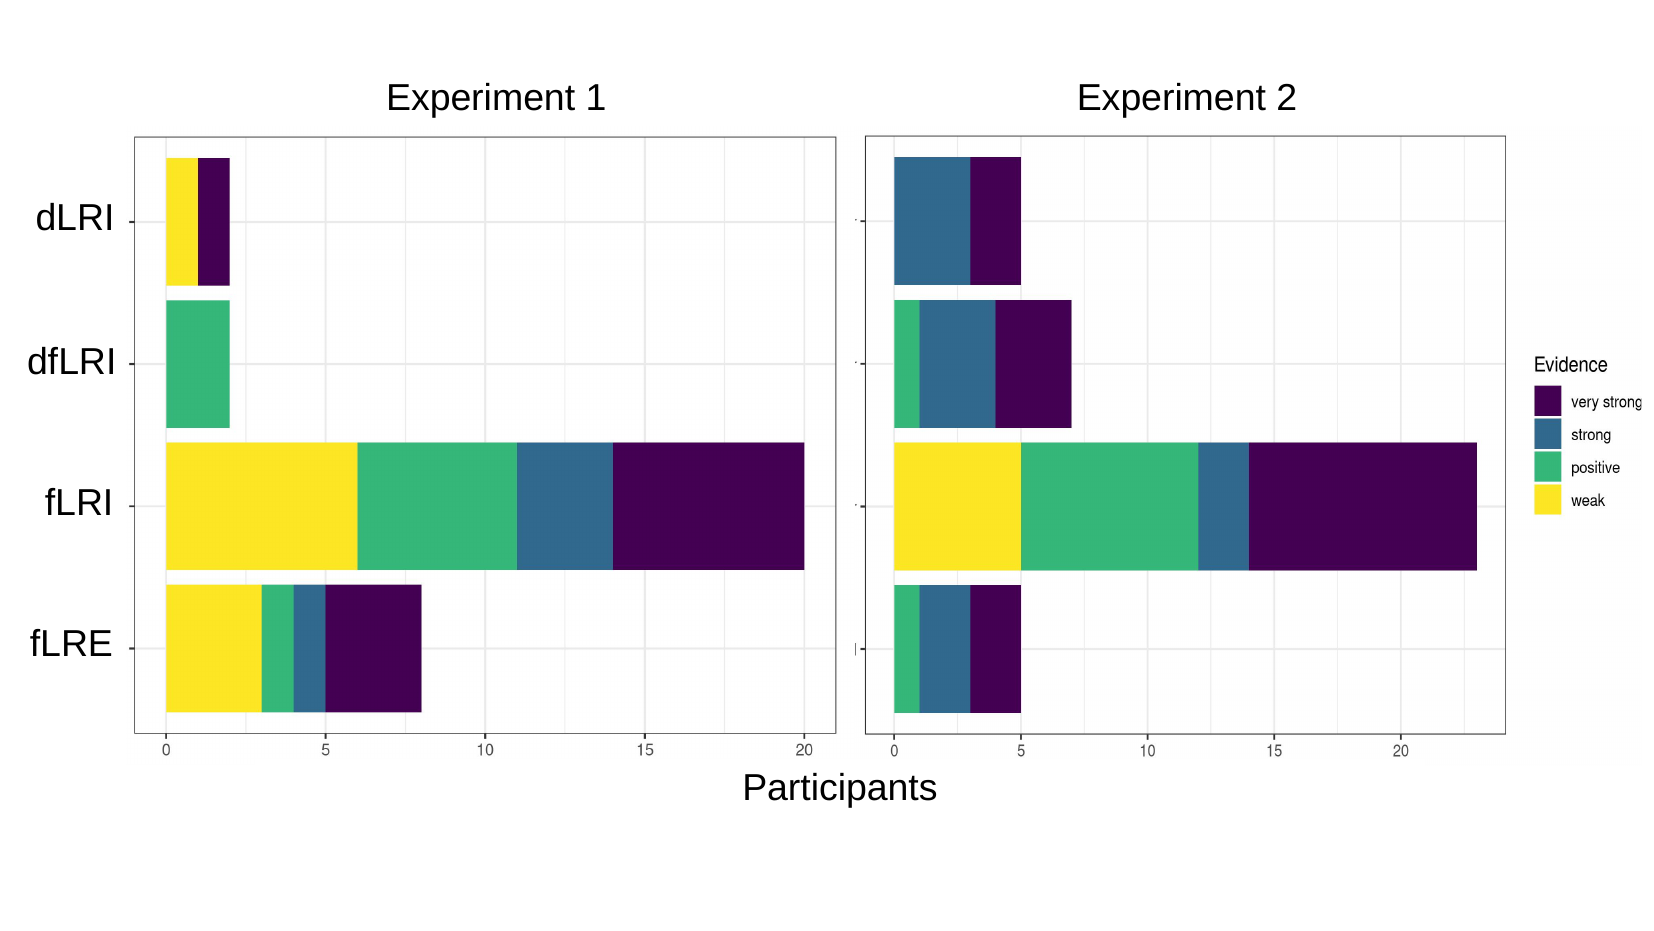

Experiment 1
Experiment 2
dLRI
dfLRI
fLRI
fLRE
Participants